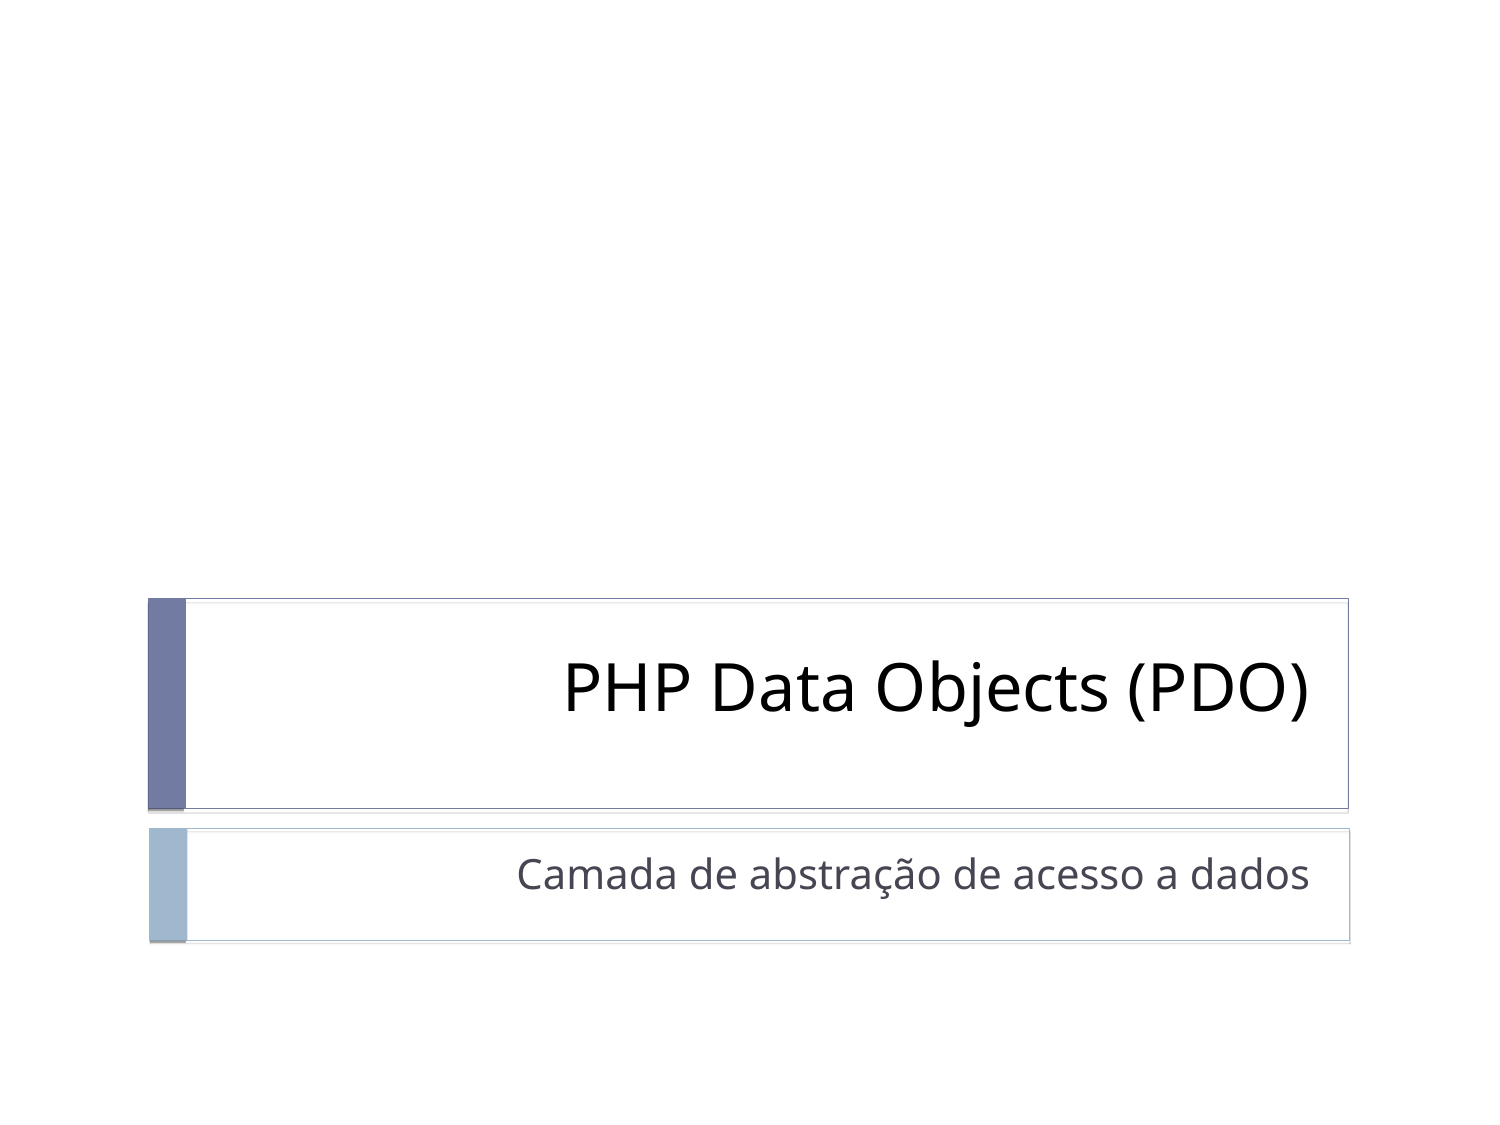

# PHP Data Objects (PDO)
Camada de abstração de acesso a dados